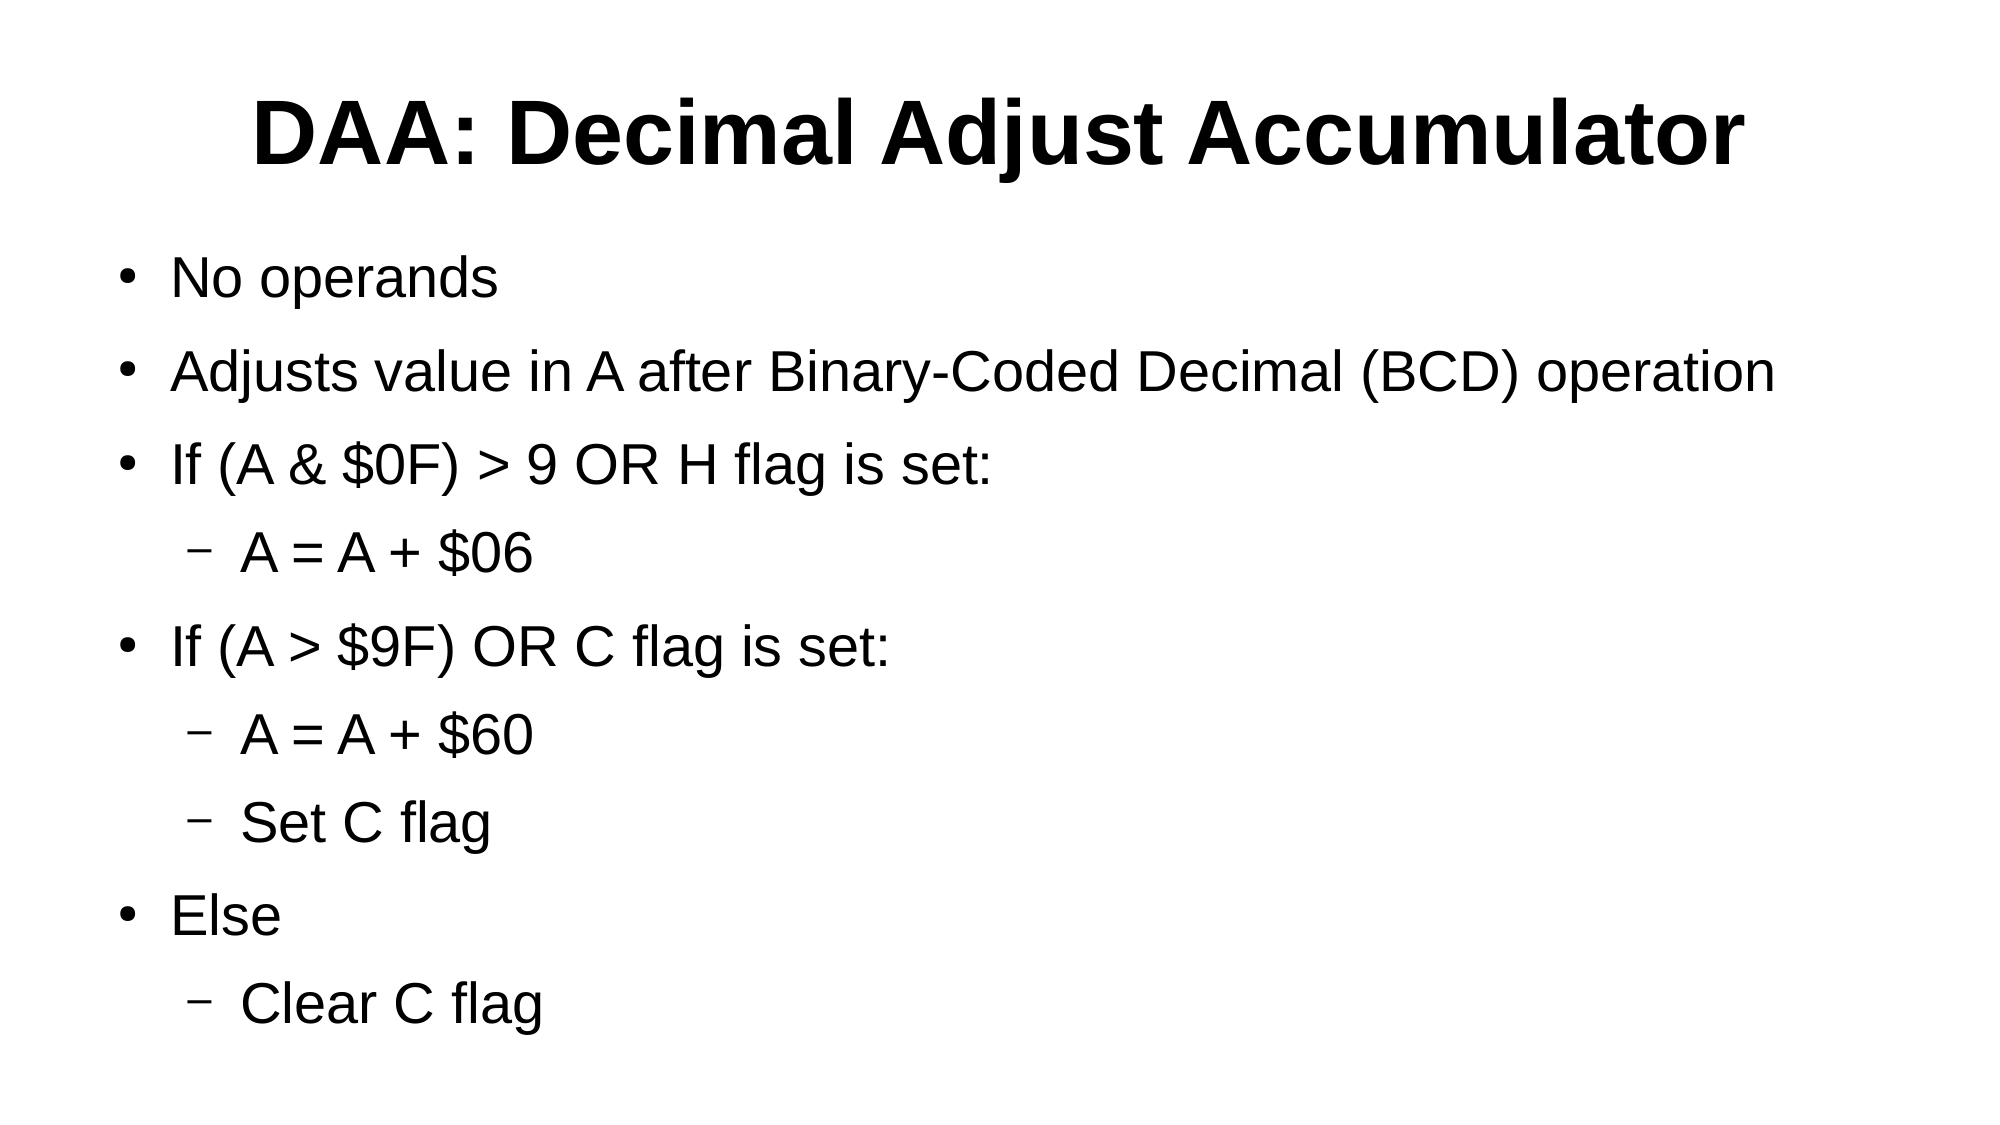

# DAA: Decimal Adjust Accumulator
No operands
Adjusts value in A after Binary-Coded Decimal (BCD) operation
If (A & $0F) > 9 OR H flag is set:
A = A + $06
If (A > $9F) OR C flag is set:
A = A + $60
Set C flag
Else
Clear C flag